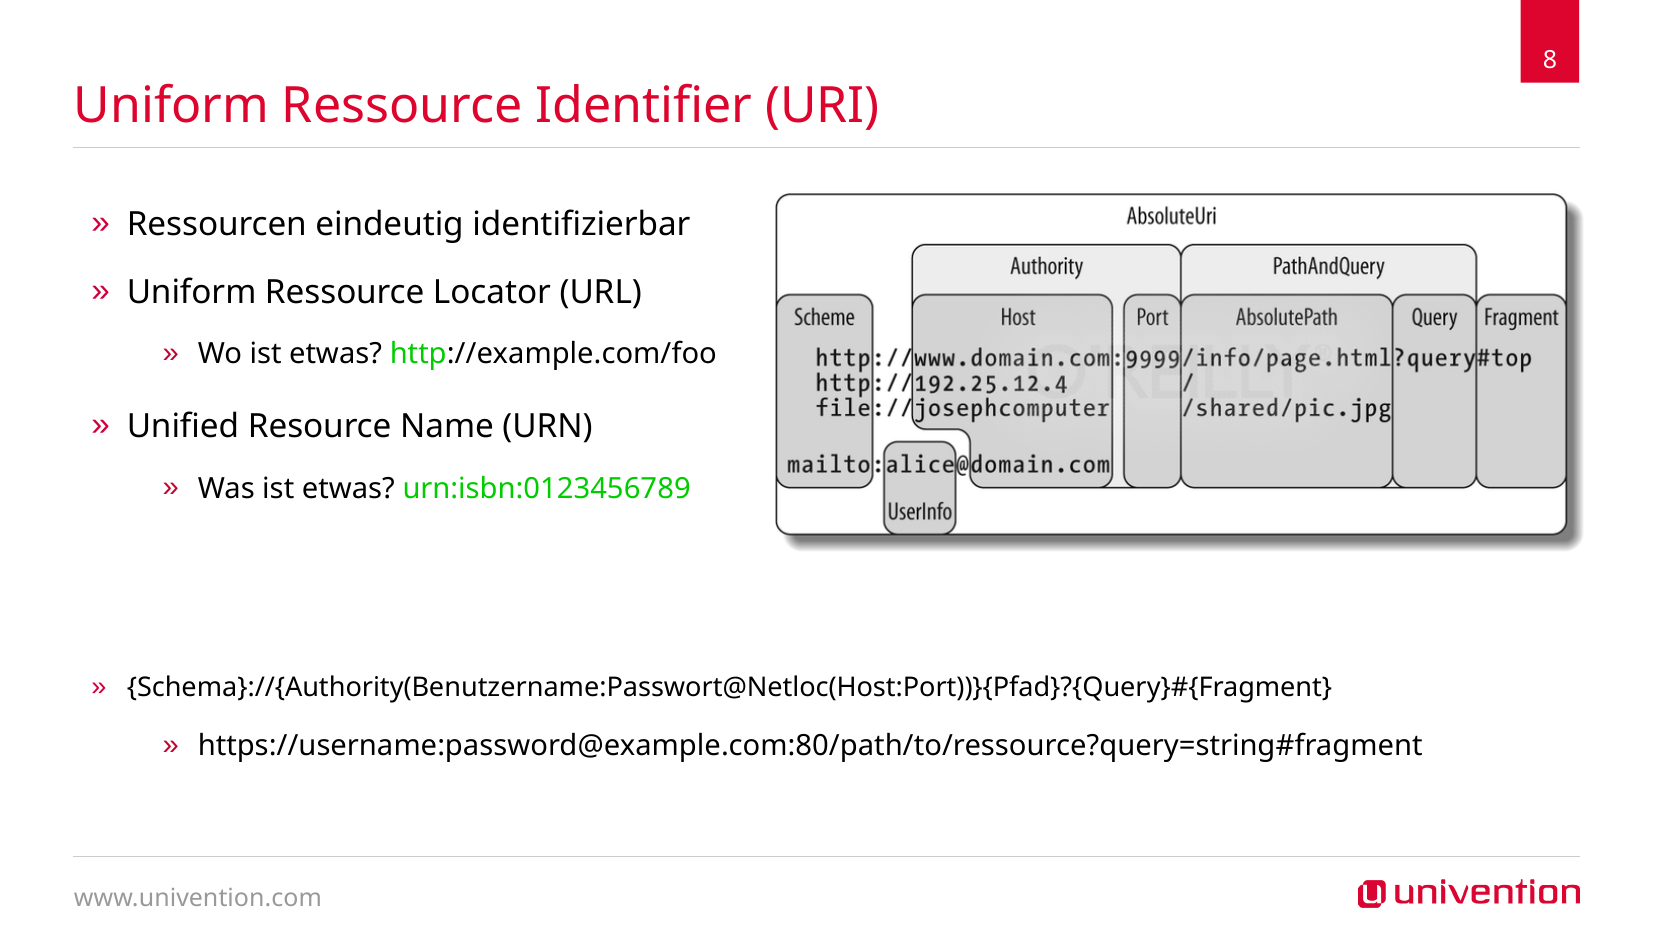

# Uniform Ressource Identifier (URI)
Ressourcen eindeutig identifizierbar
Uniform Ressource Locator (URL)
Wo ist etwas? http://example.com/foo
Unified Resource Name (URN)
Was ist etwas? urn:isbn:0123456789
{Schema}://{Authority(Benutzername:Passwort@Netloc(Host:Port))}{Pfad}?{Query}#{Fragment}
https://username:password@example.com:80/path/to/ressource?query=string#fragment